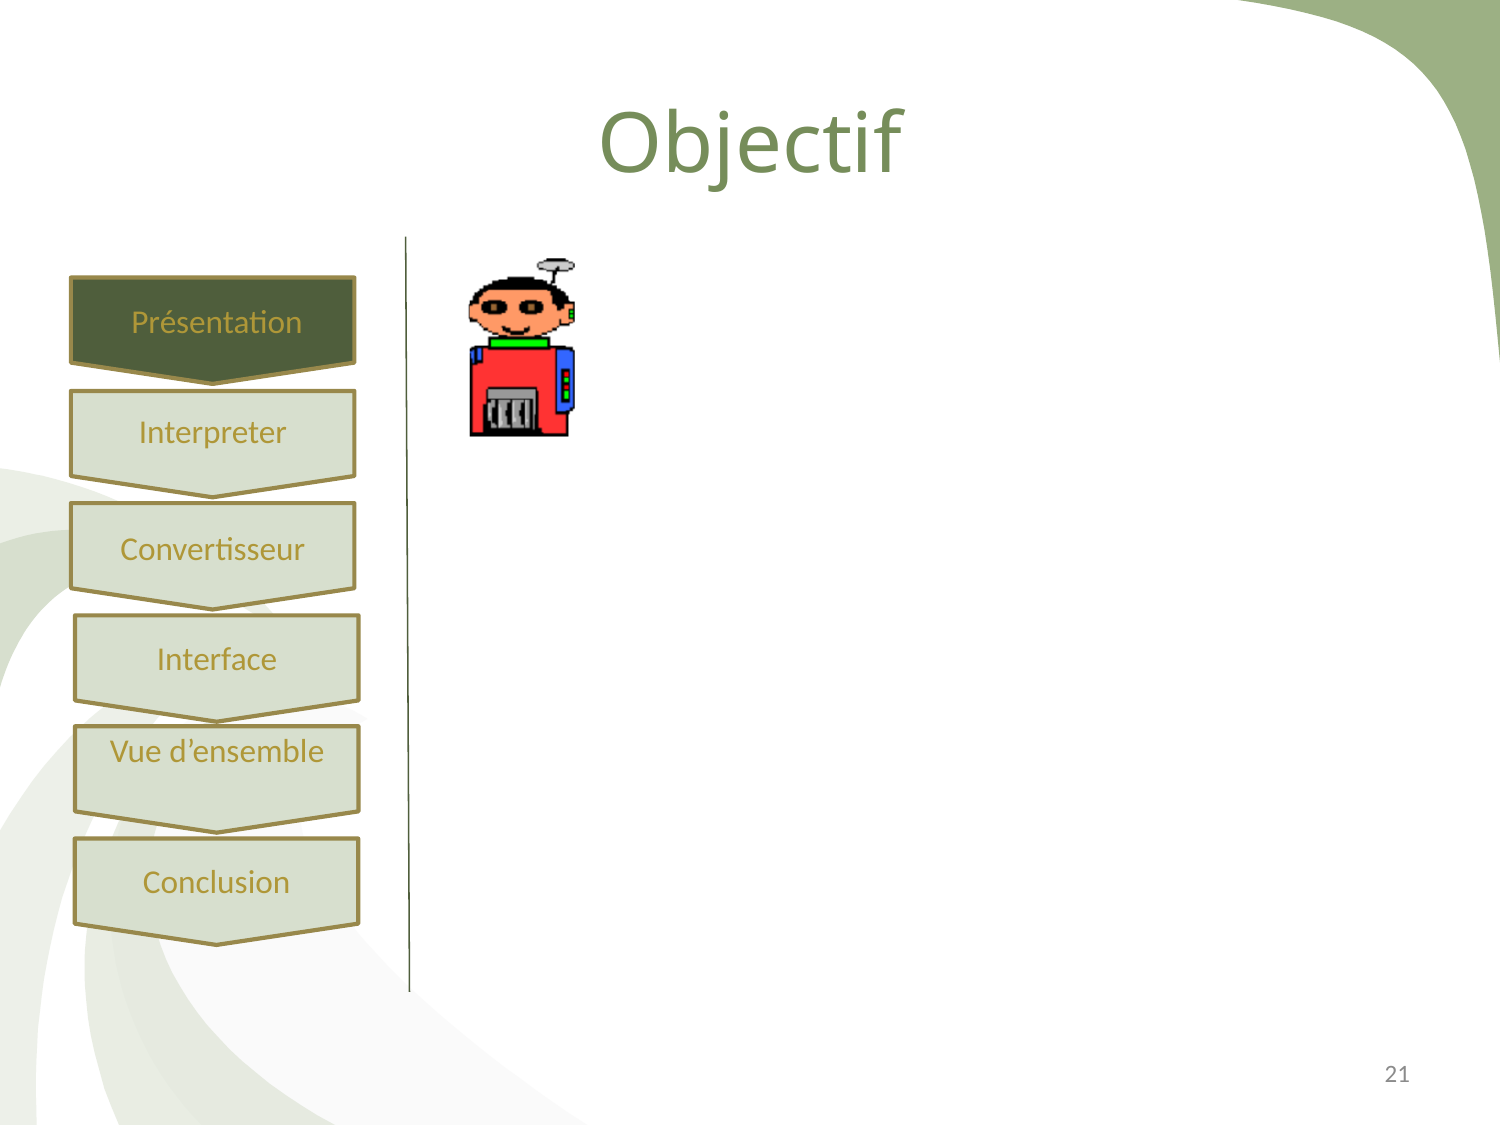

# Objectif
Présentation
Interpreter
Convertisseur
Interface
Vue d’ensemble
Conclusion
21